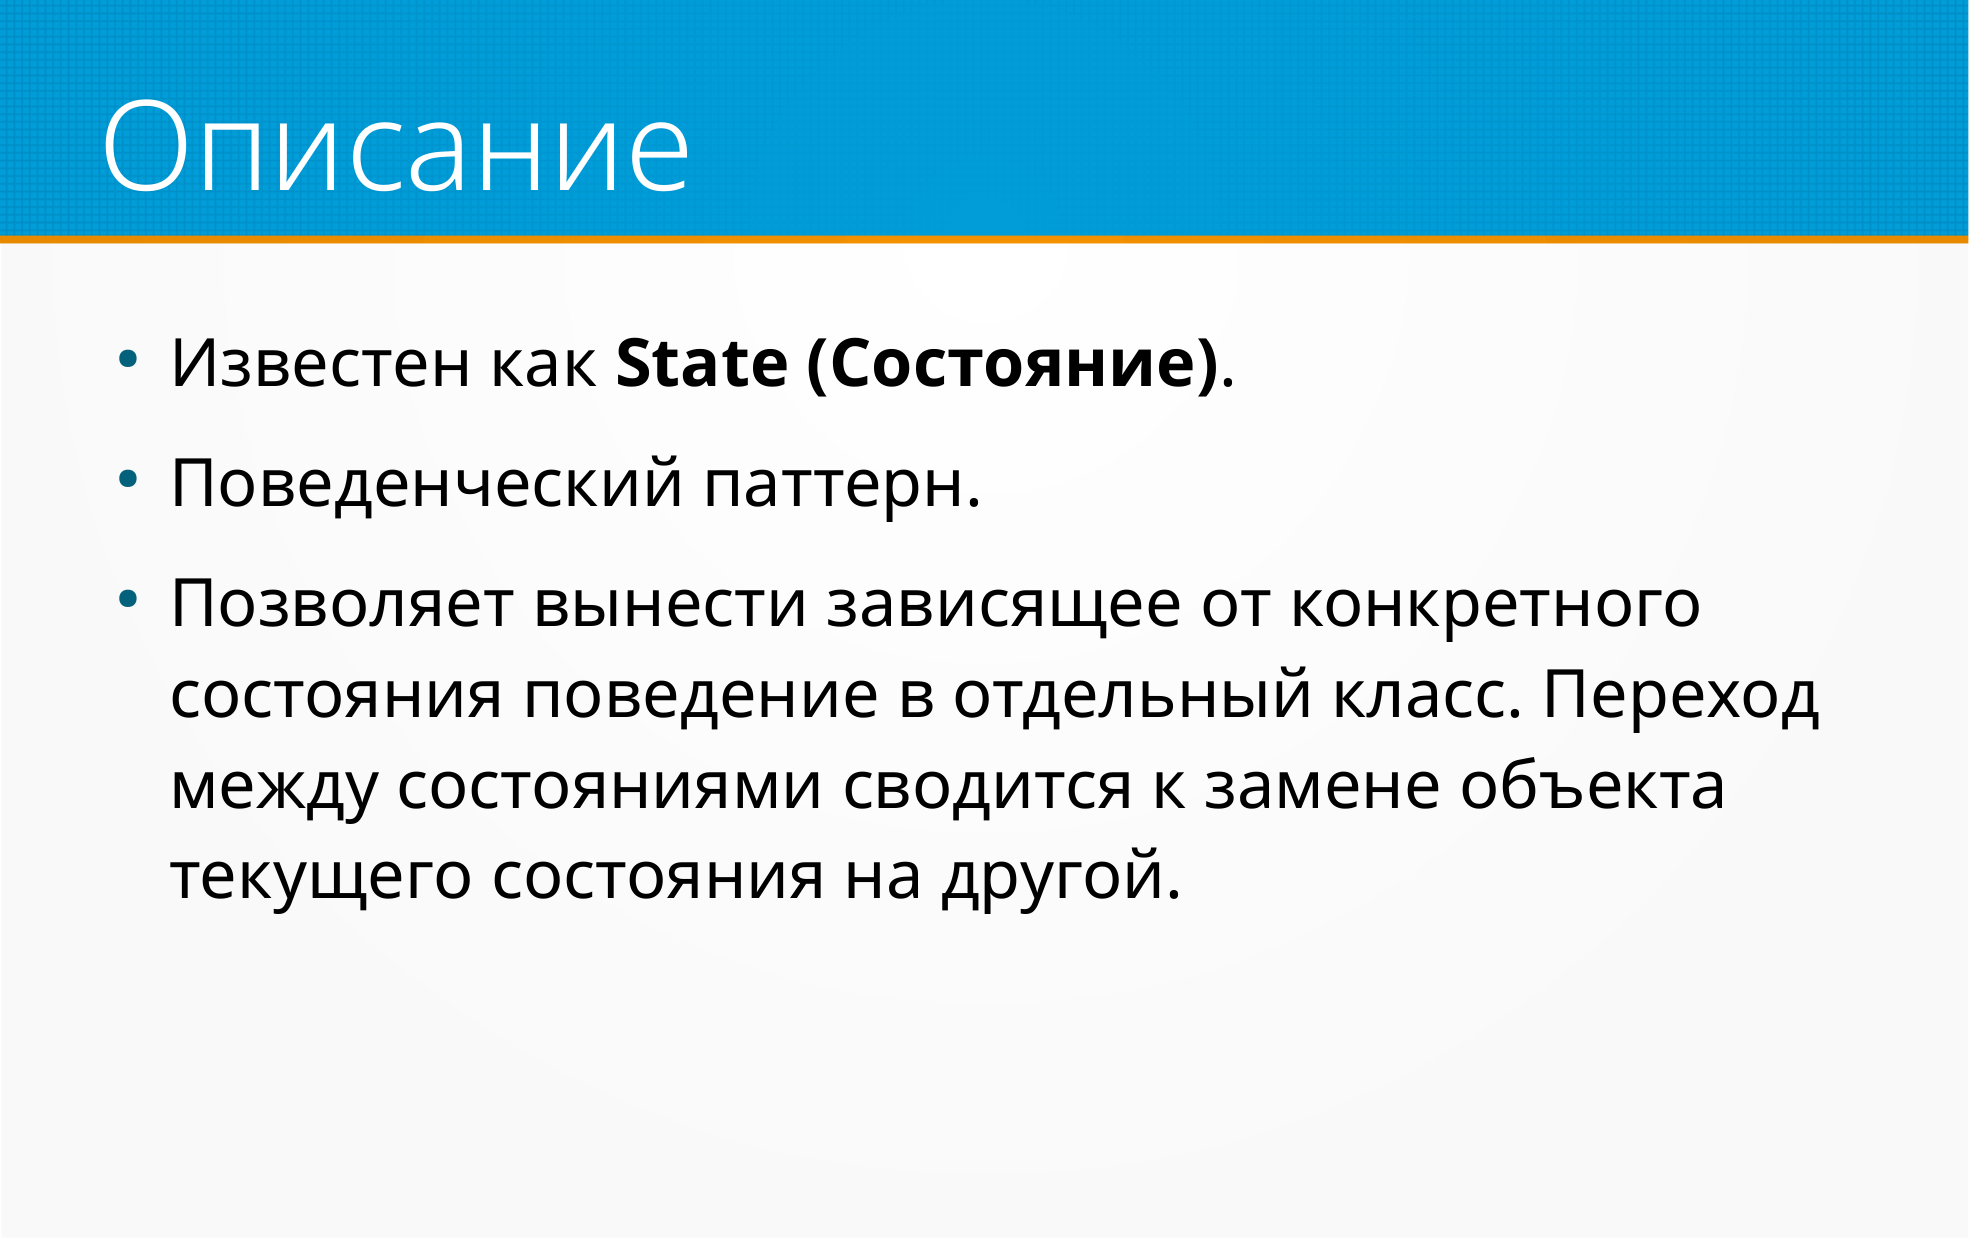

# Описание
Известен как State (Состояние).
Поведенческий паттерн.
Позволяет вынести зависящее от конкретного состояния поведение в отдельный класс. Переход между состояниями сводится к замене объекта текущего состояния на другой.